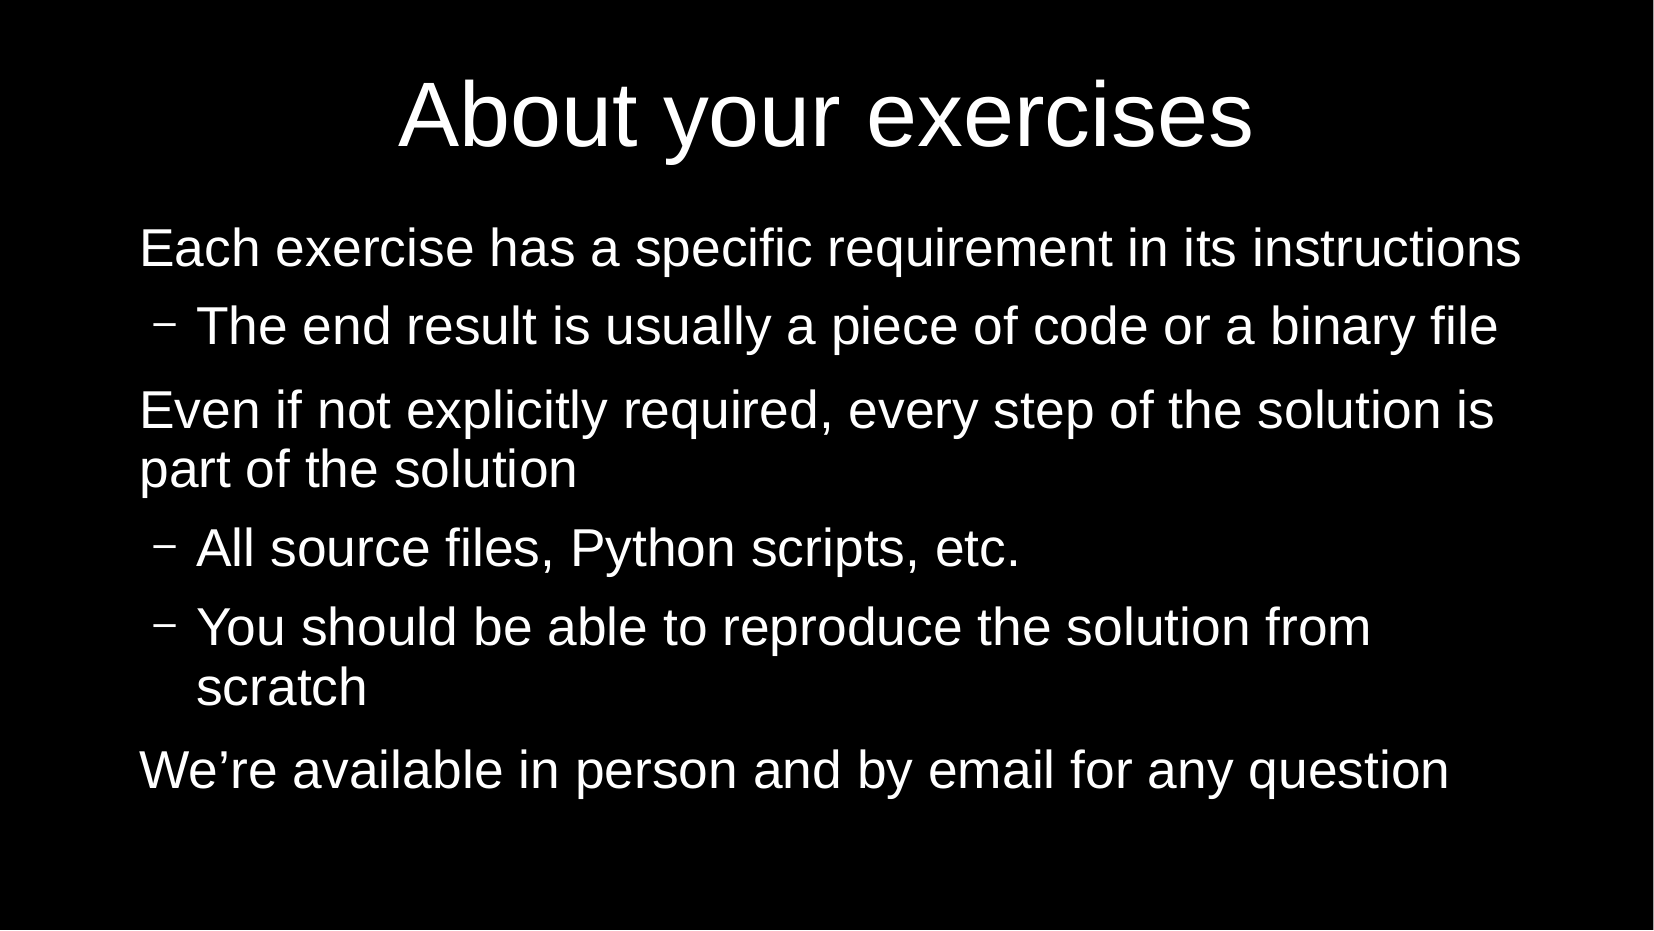

# About your exercises
Each exercise has a specific requirement in its instructions
The end result is usually a piece of code or a binary file
Even if not explicitly required, every step of the solution is part of the solution
All source files, Python scripts, etc.
You should be able to reproduce the solution from scratch
We’re available in person and by email for any question